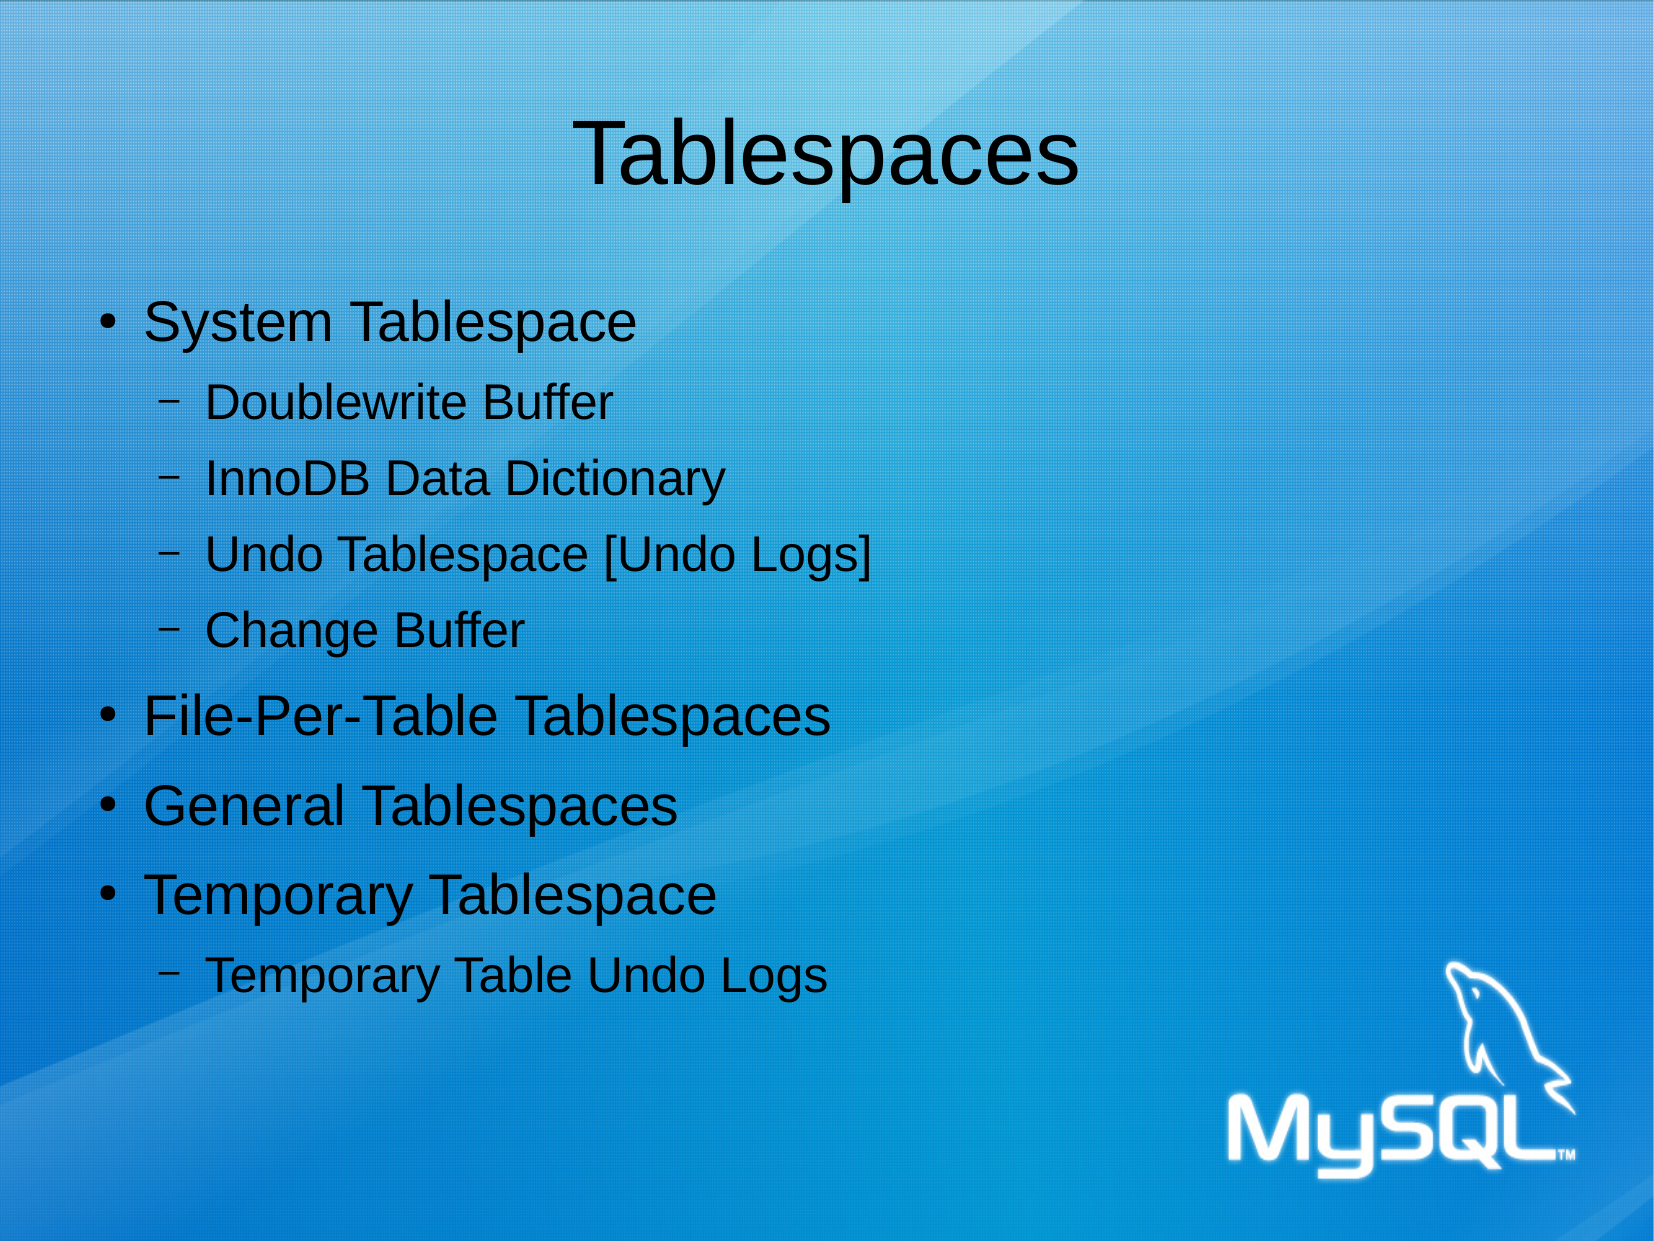

# Tablespaces
System Tablespace
Doublewrite Buffer
InnoDB Data Dictionary
Undo Tablespace [Undo Logs]
Change Buffer
File-Per-Table Tablespaces
General Tablespaces
Temporary Tablespace
Temporary Table Undo Logs